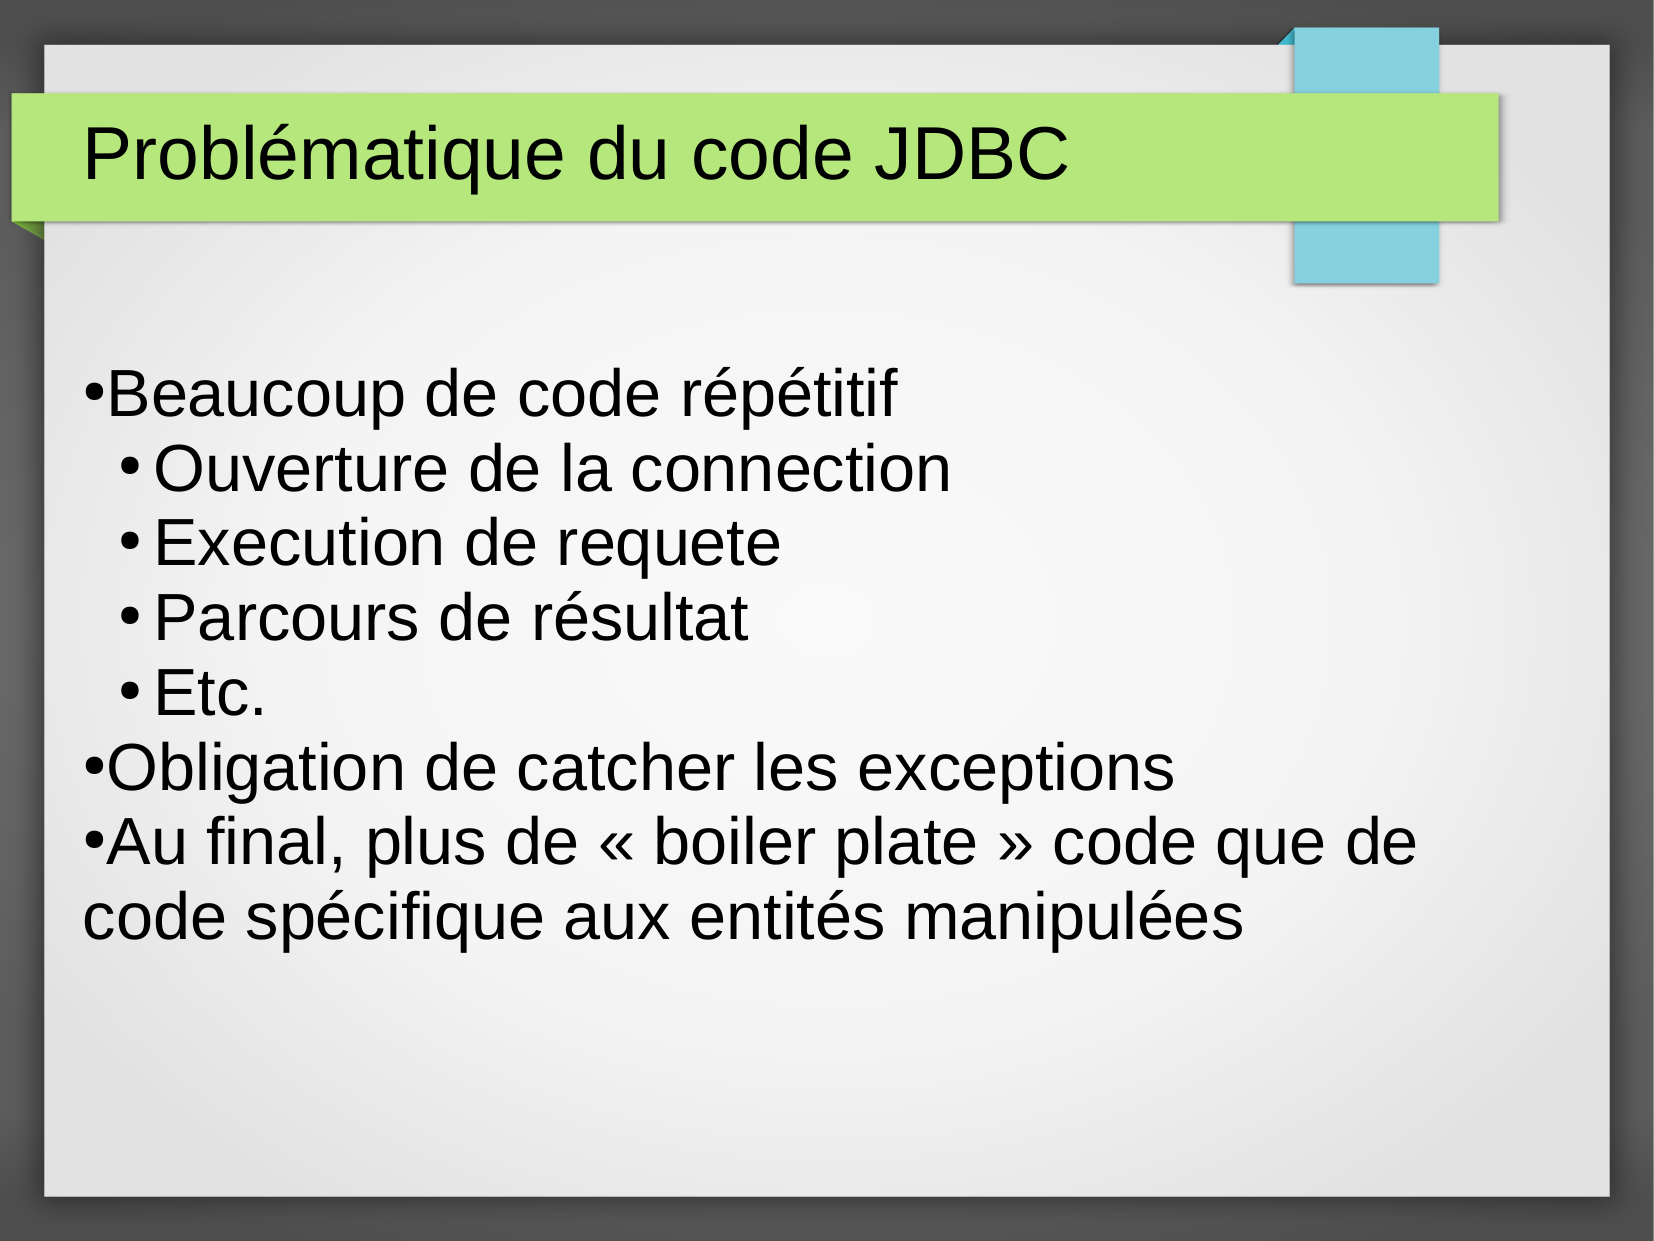

# Problématique du code JDBC
Beaucoup de code répétitif
Ouverture de la connection
Execution de requete
Parcours de résultat
Etc.
Obligation de catcher les exceptions
Au final, plus de « boiler plate » code que de code spécifique aux entités manipulées